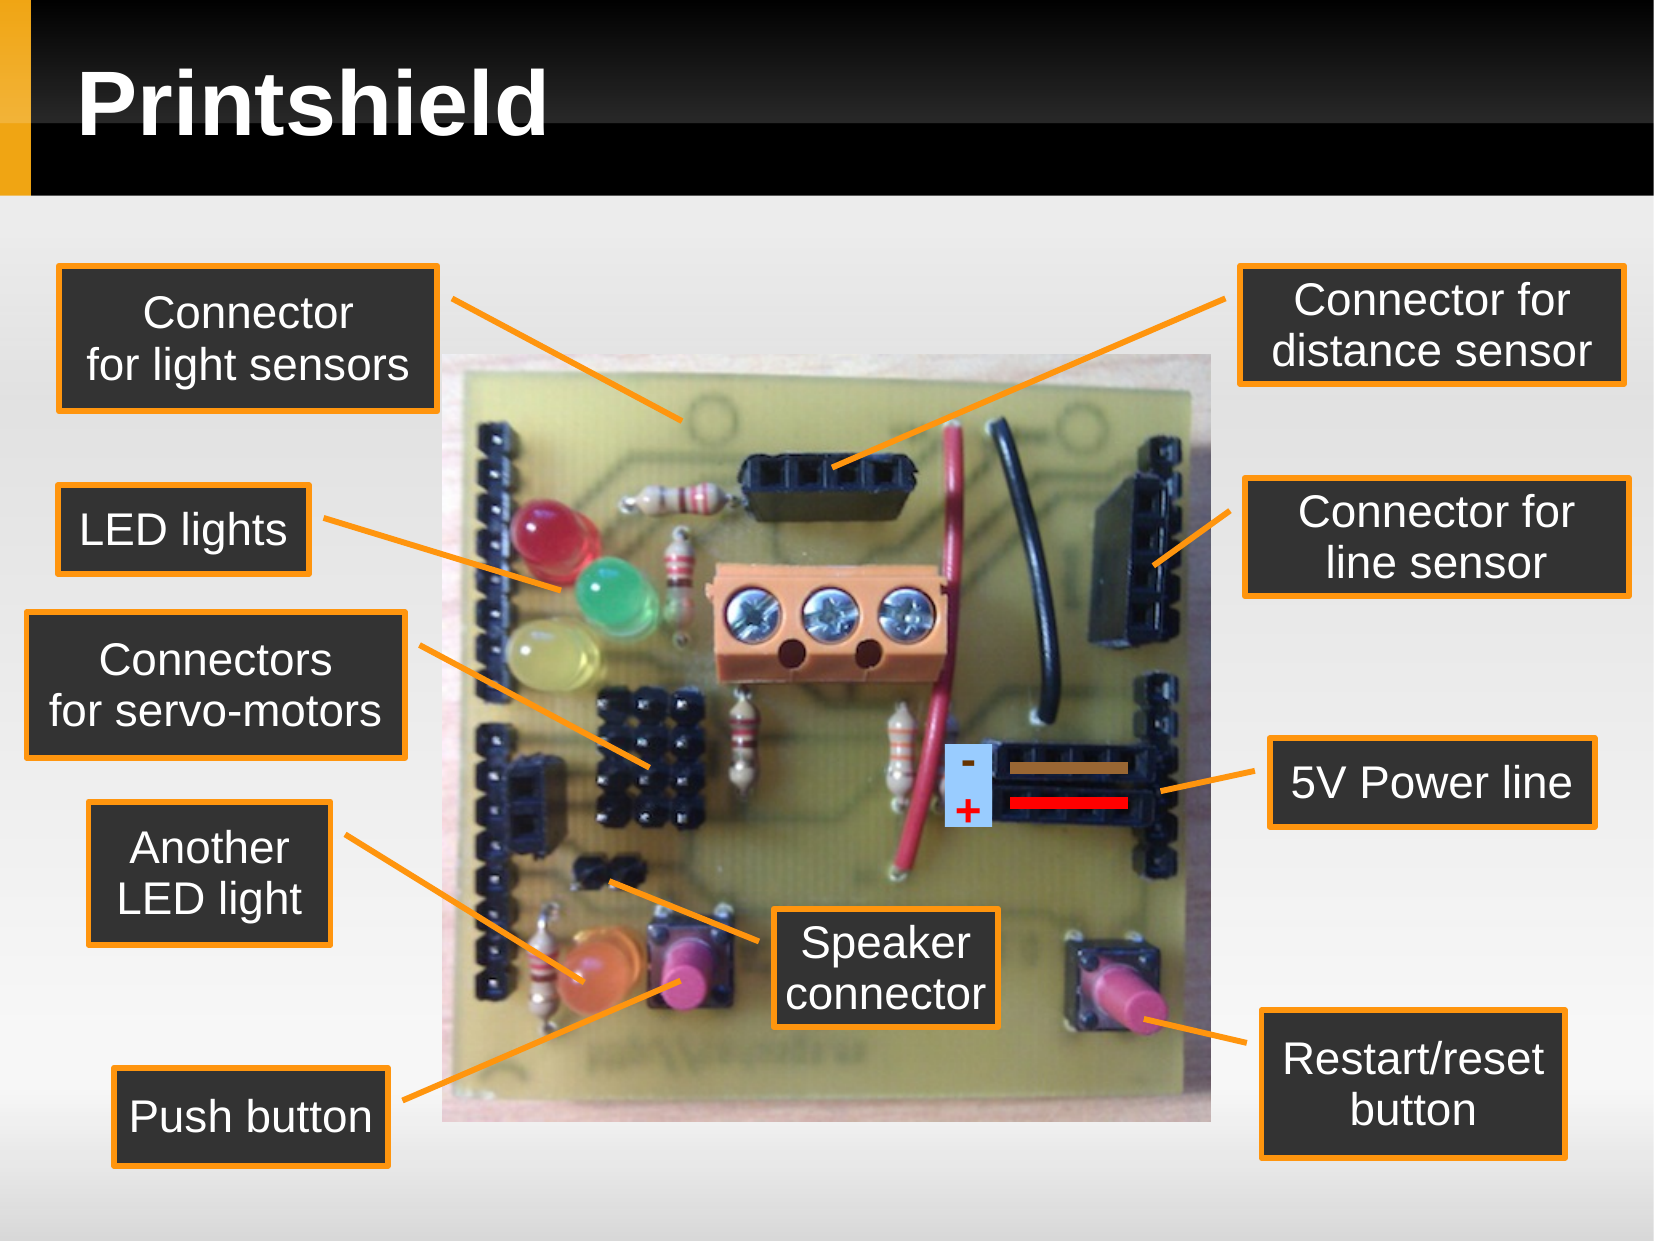

# Printshield
Connector
for light sensors
Connector for
distance sensor
Connector for
line sensor
LED lights
Connectors
for servo-motors
5V Power line
-
+
Another
LED light
Speaker
connector
Restart/reset
button
Push button